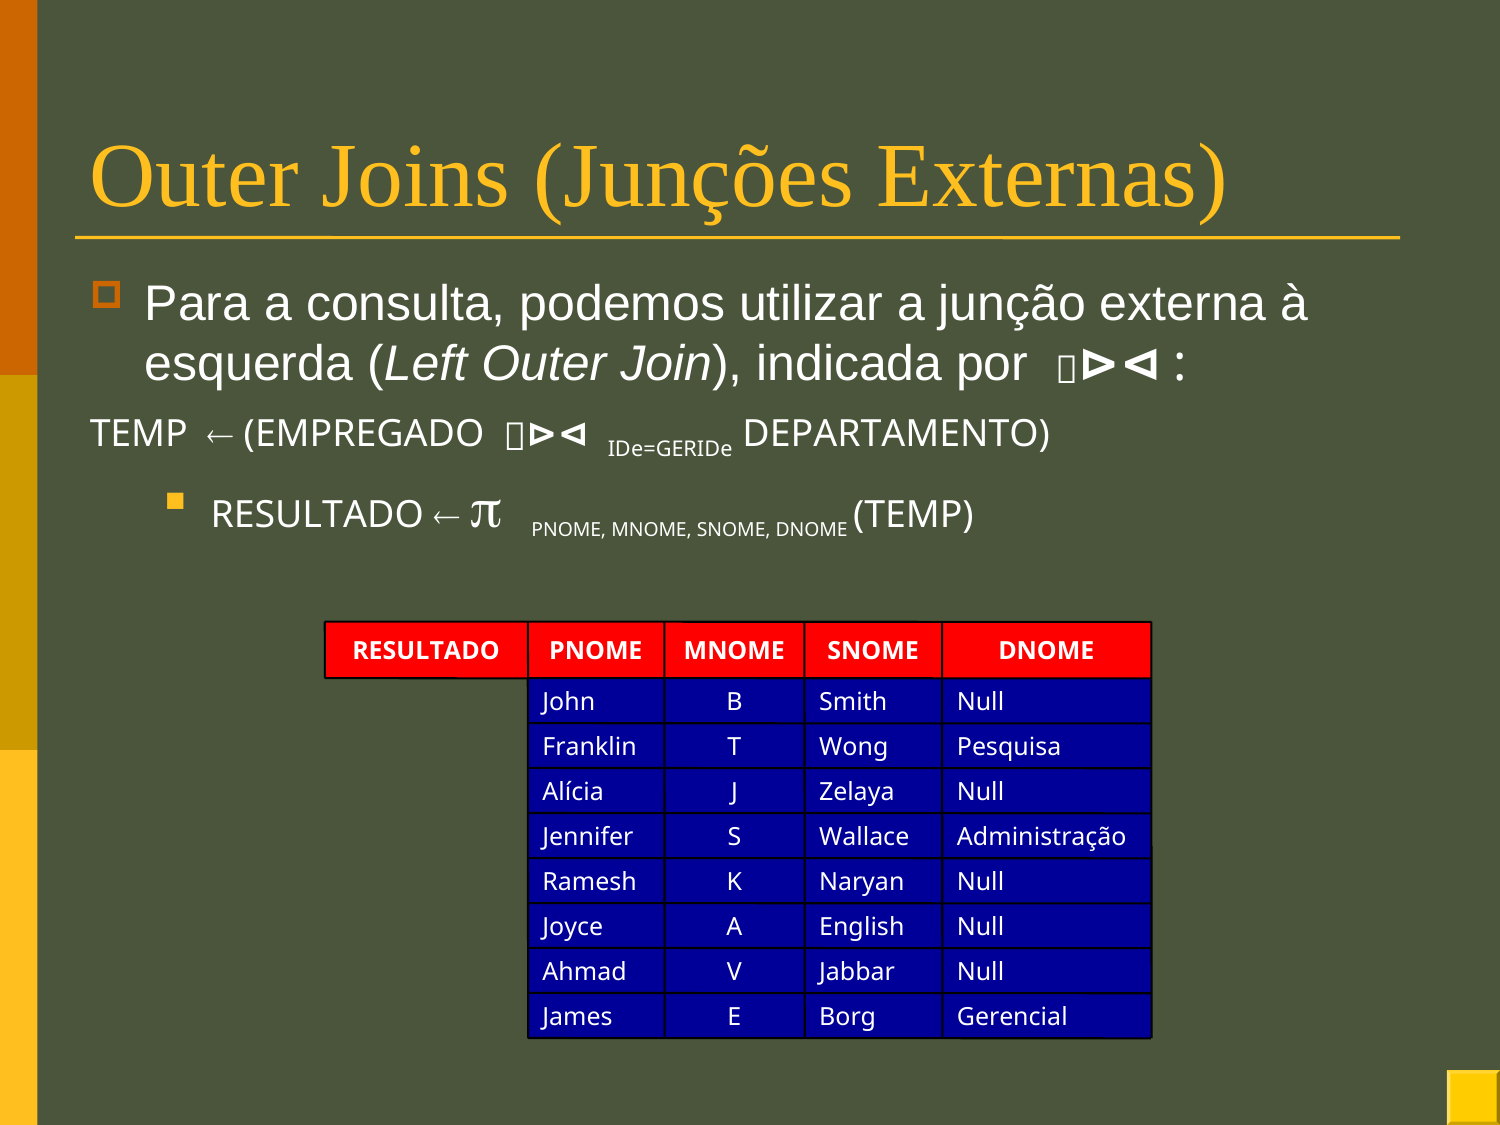

# Outer Joins (Junções Externas)‏
Para a consulta, podemos utilizar a junção externa à esquerda (Left Outer Join), indicada por ᆖ⊳⊲:
TEMP  (EMPREGADO ᆖ⊳⊲ IDe=GERIDe DEPARTAMENTO)‏
RESULTADO  PNOME, MNOME, SNOME, DNOME (TEMP)‏
RESULTADO
PNOME
MNOME
SNOME
DNOME
John
B
Smith
Null
Franklin
T
Wong
Pesquisa
Alícia
J
Zelaya
Null
Jennifer
S
Wallace
Administração
Ramesh
K
Naryan
Null
Joyce
A
English
Null
Ahmad
V
Jabbar
Null
James
E
Borg
Gerencial